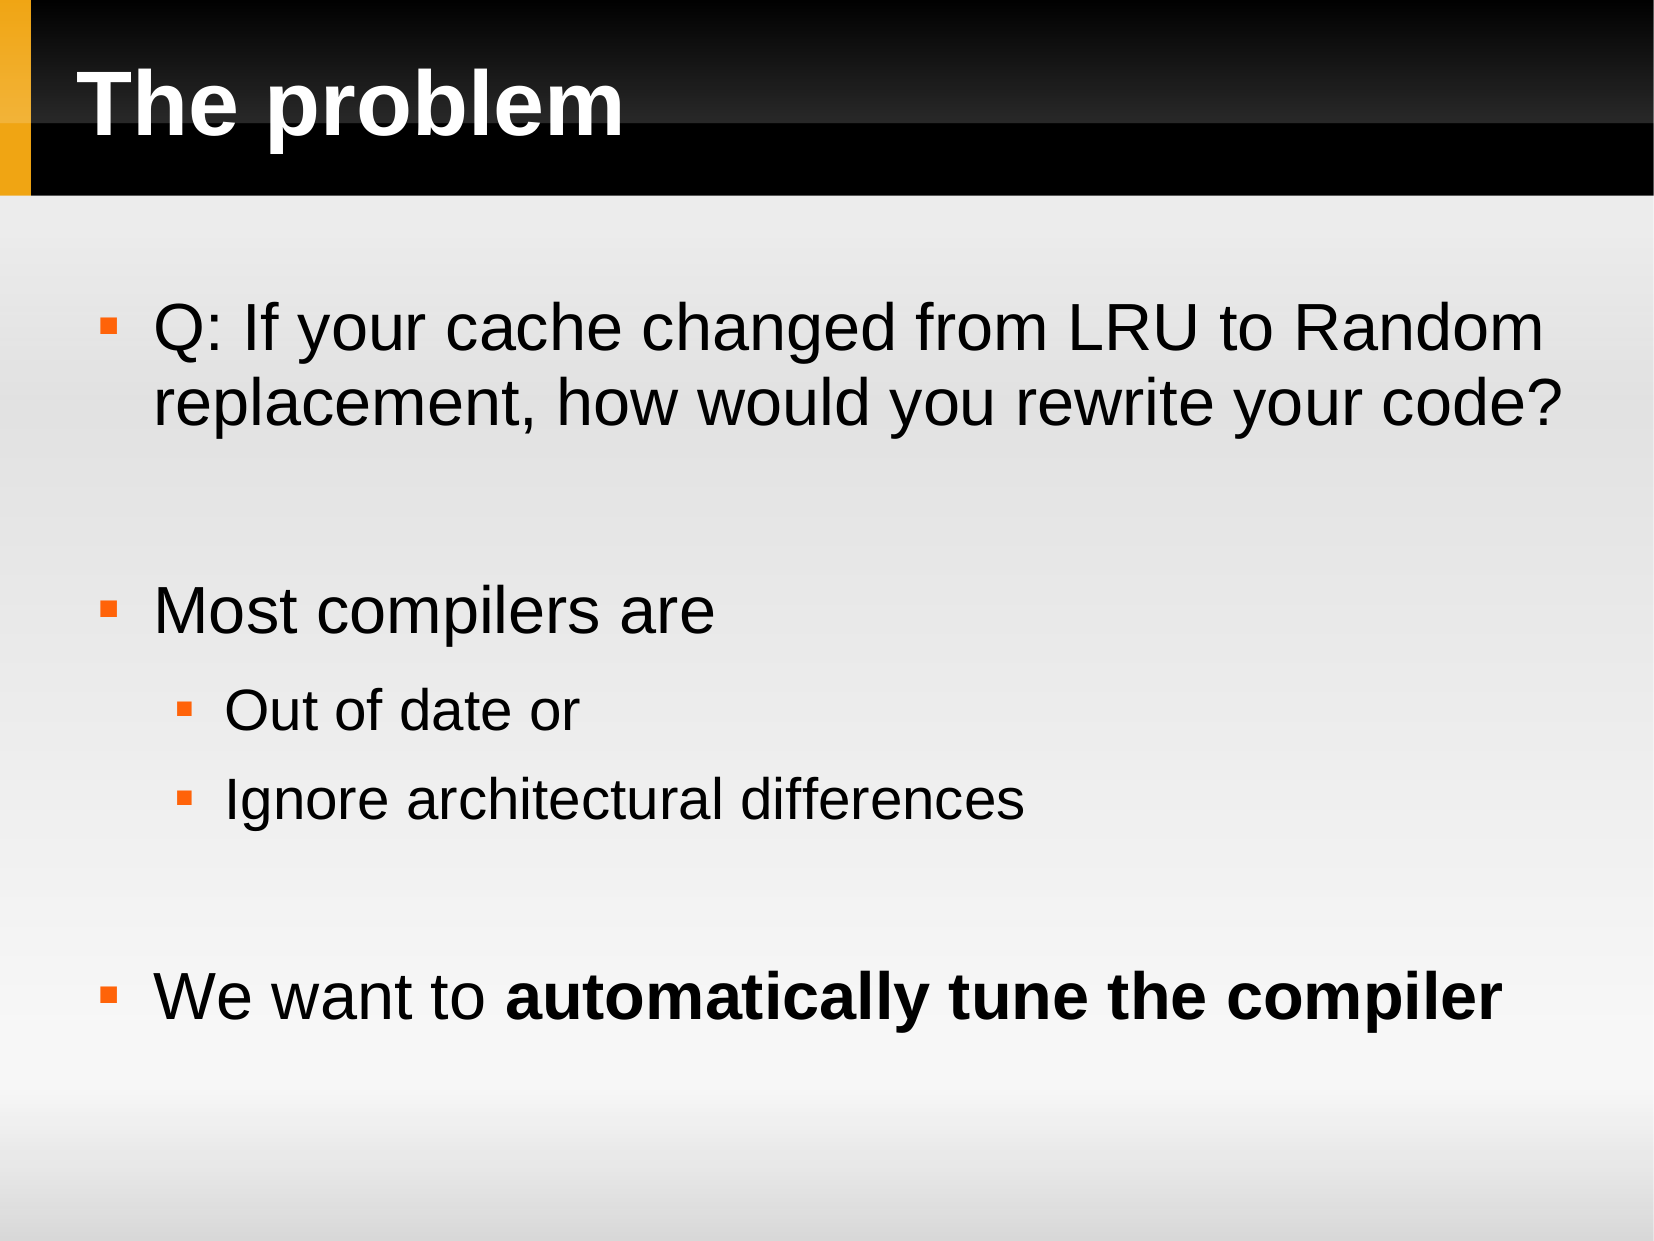

# The problem
Q: If your cache changed from LRU to Random replacement, how would you rewrite your code?
Most compilers are
Out of date or
Ignore architectural differences
We want to automatically tune the compiler